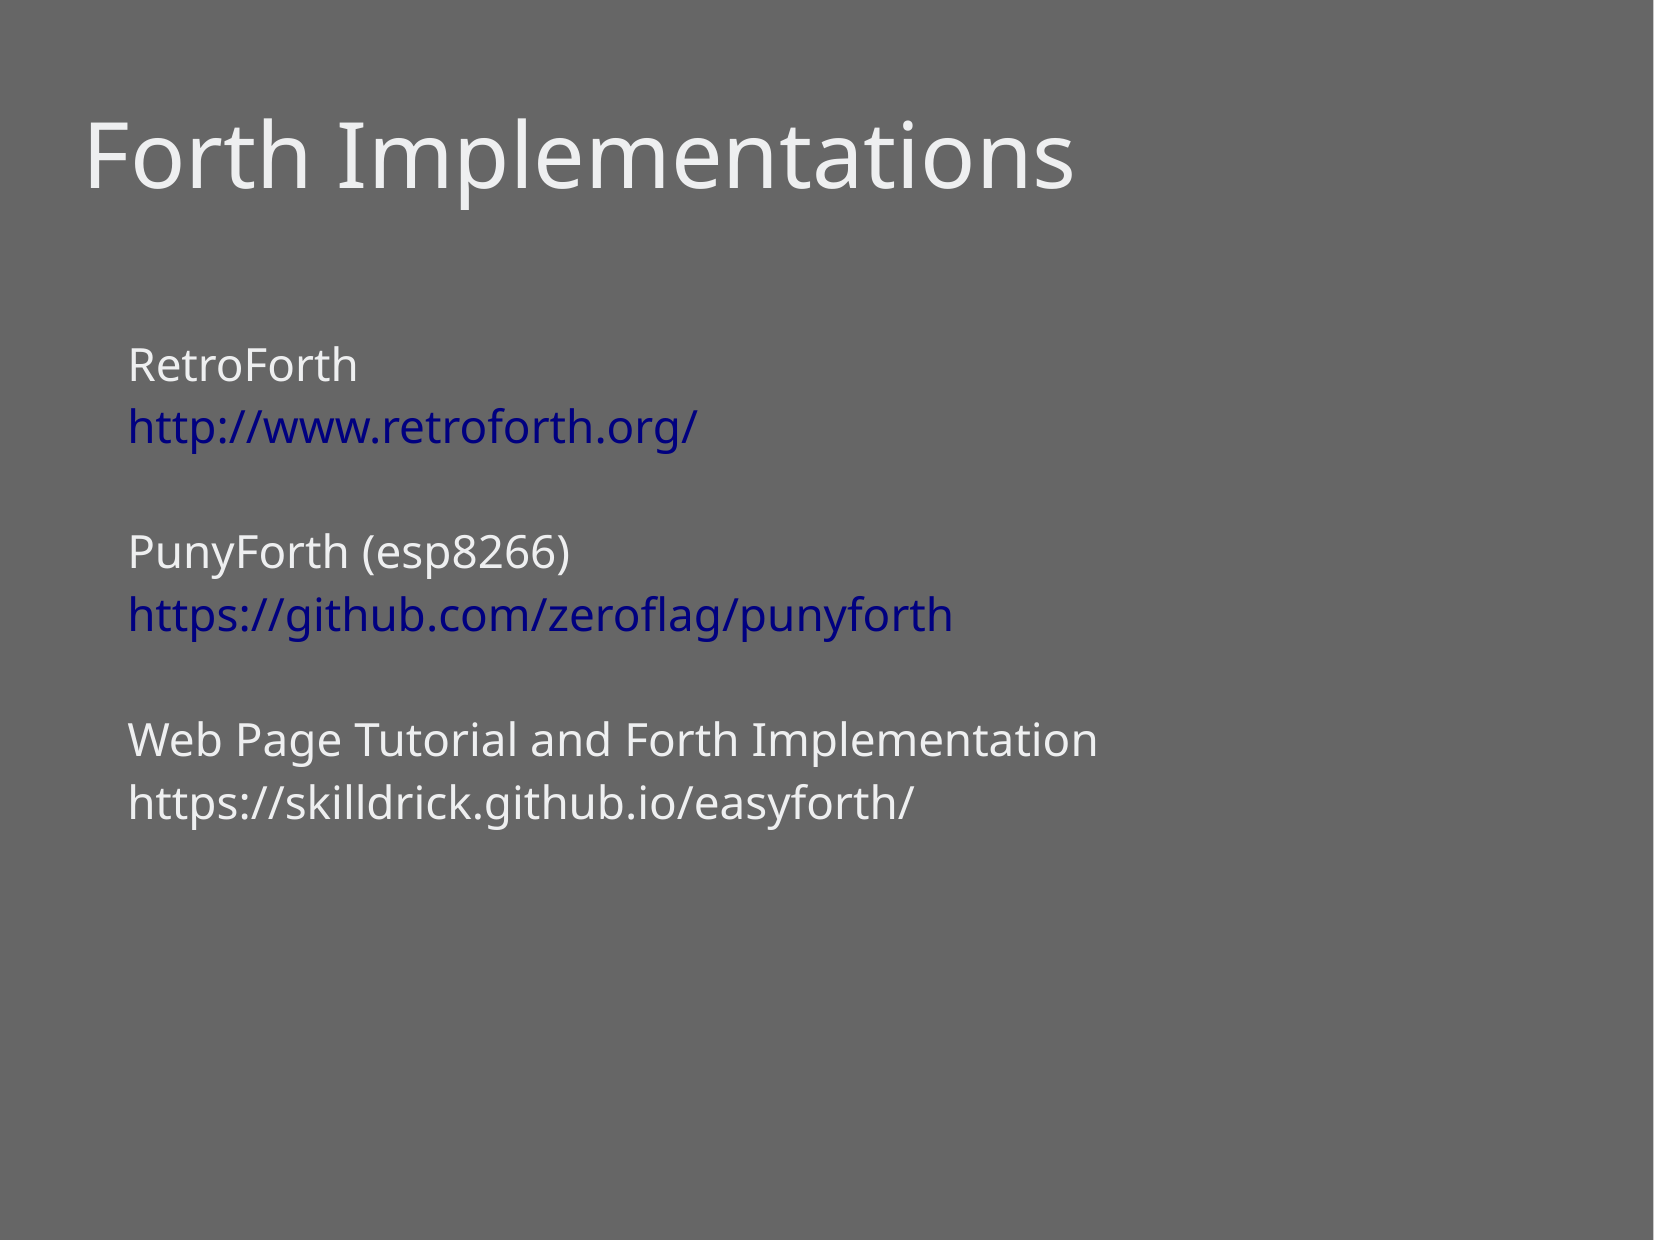

# Forth Implementations
RetroForth
http://www.retroforth.org/
PunyForth (esp8266)
https://github.com/zeroflag/punyforth
Web Page Tutorial and Forth Implementation
https://skilldrick.github.io/easyforth/